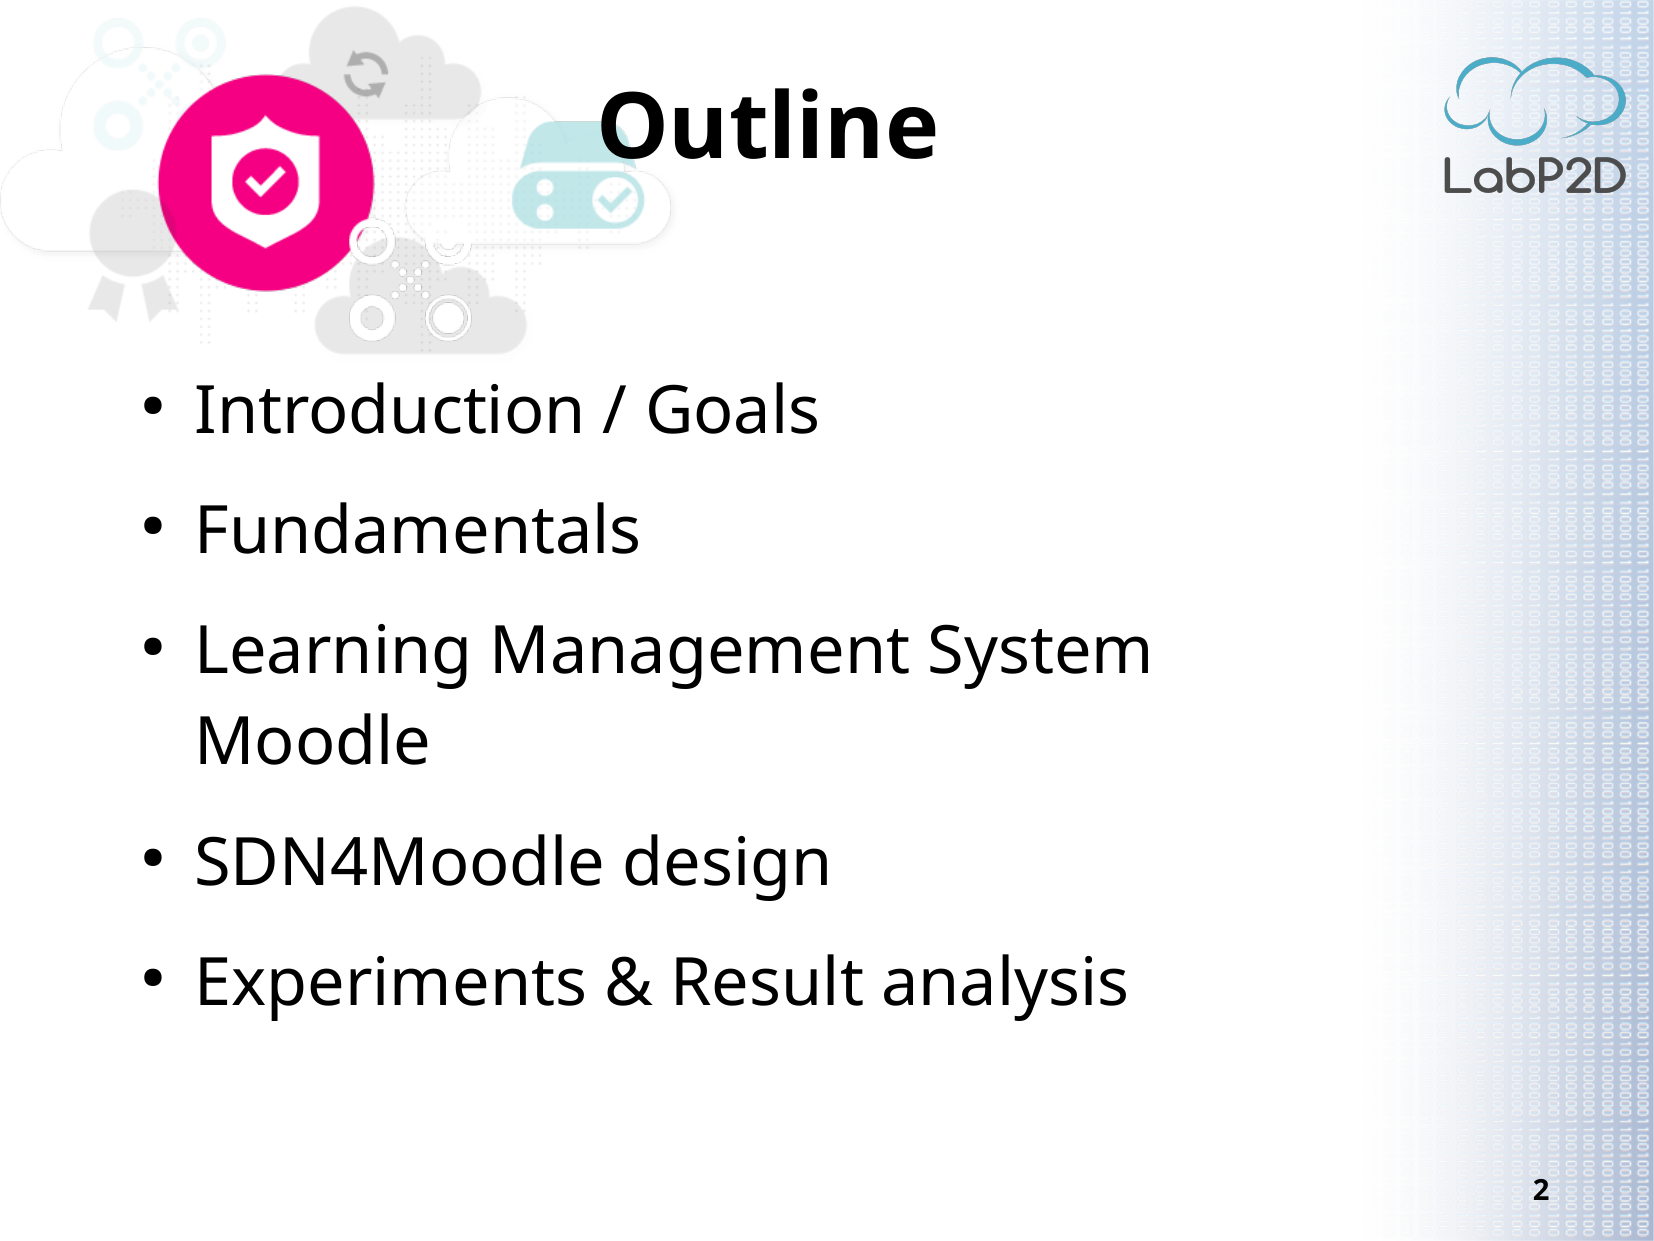

# Outline
Introduction / Goals
Fundamentals
Learning Management System Moodle
SDN4Moodle design
Experiments & Result analysis
2